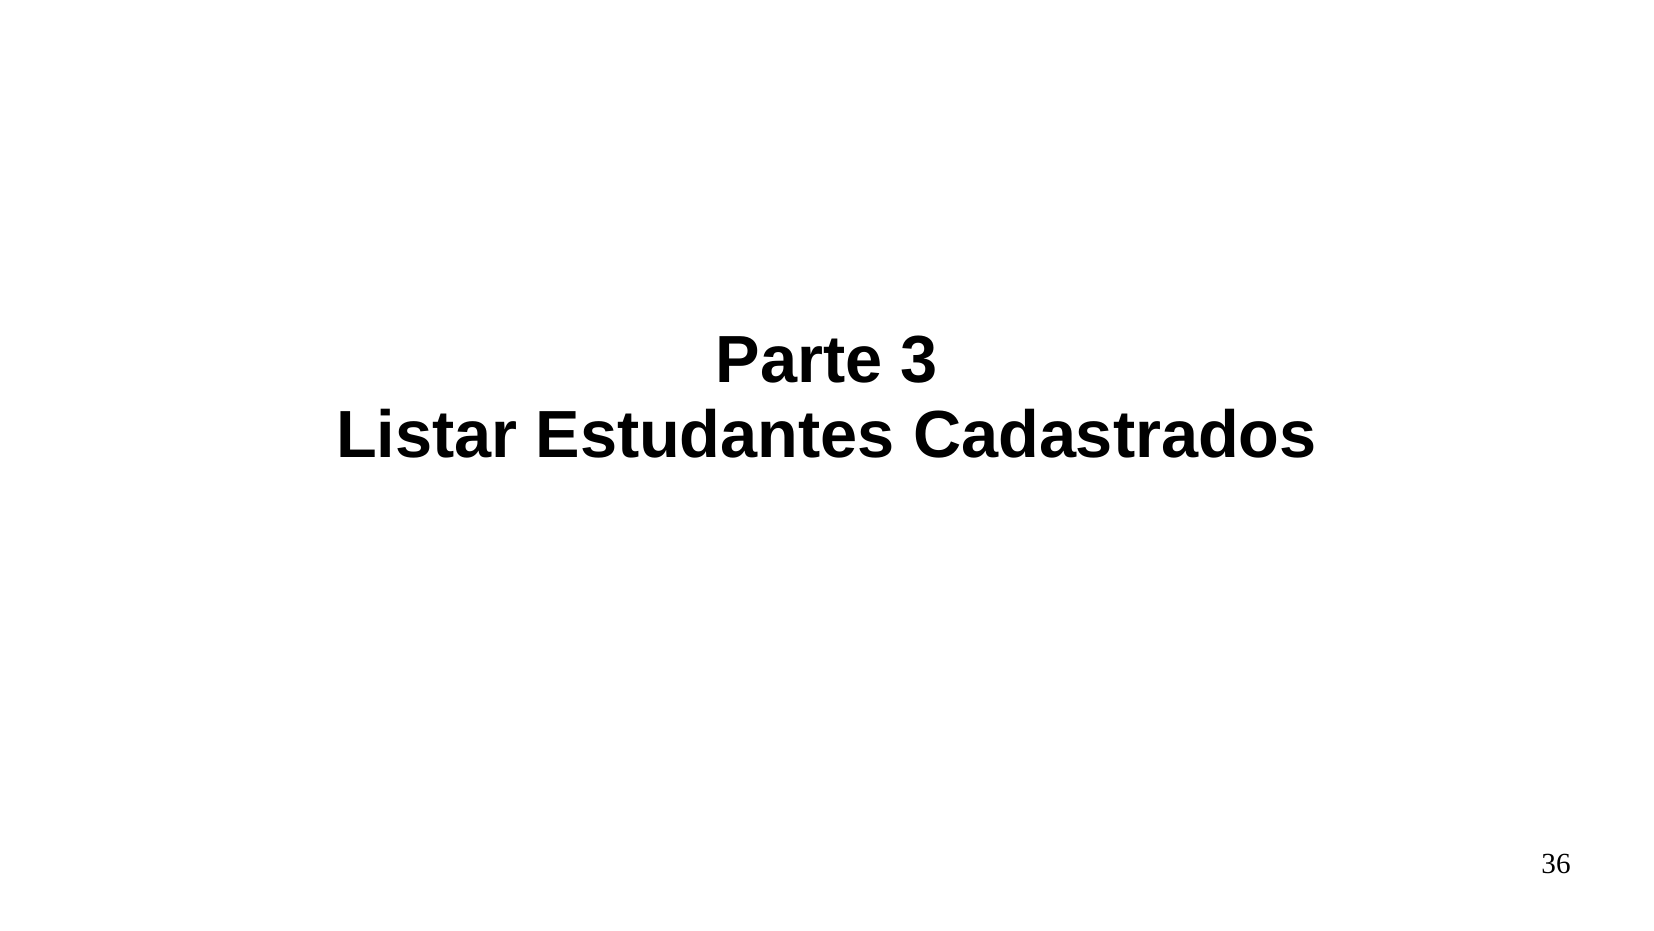

# Parte 3
Listar Estudantes Cadastrados
36